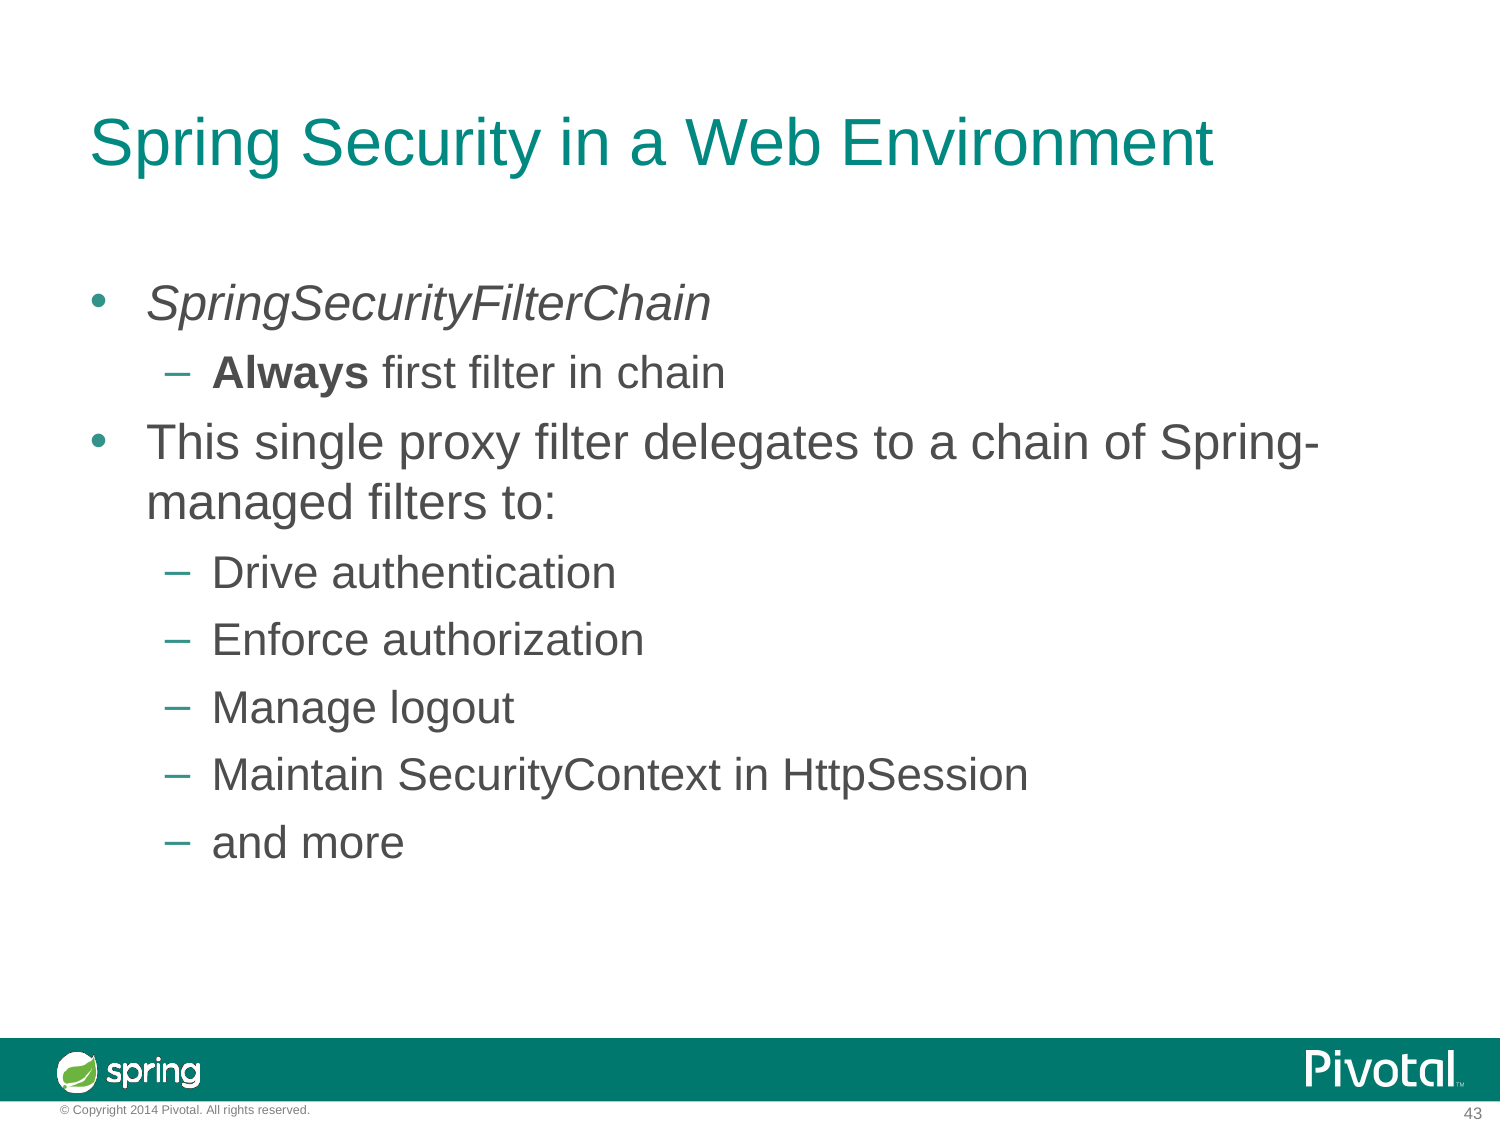

# Spring Security in a Web Environment
SpringSecurityFilterChain
Always first filter in chain
This single proxy filter delegates to a chain of Spring-managed filters to:
Drive authentication
Enforce authorization
Manage logout
Maintain SecurityContext in HttpSession
and more